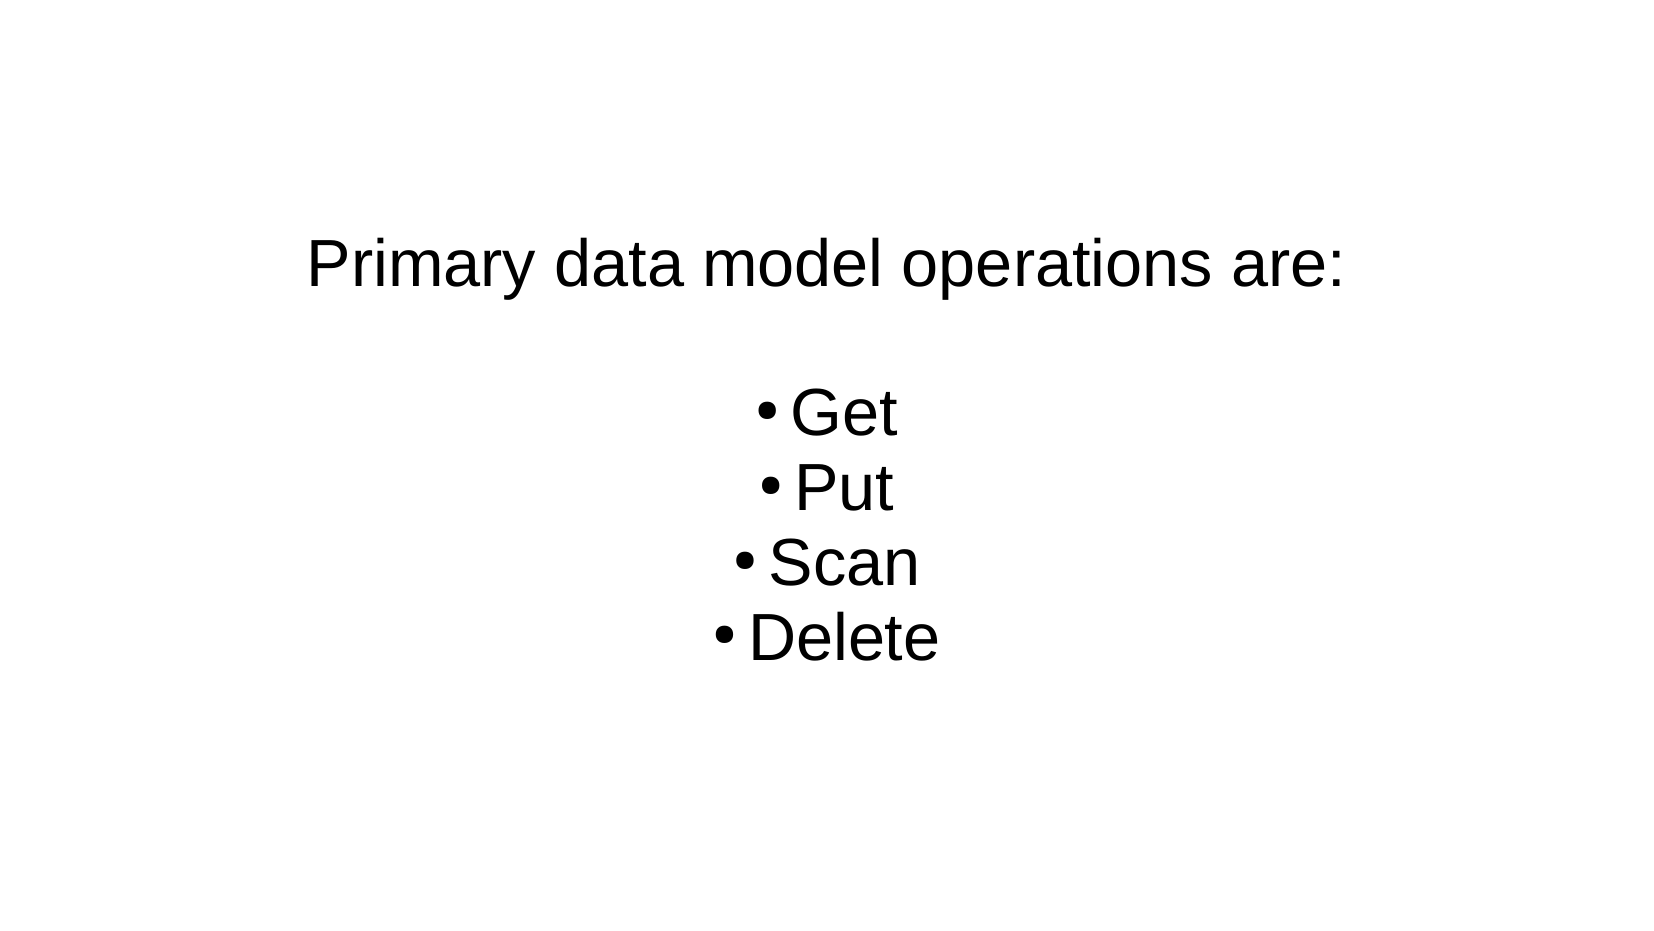

# Primary data model operations are:
Get
Put
Scan
Delete